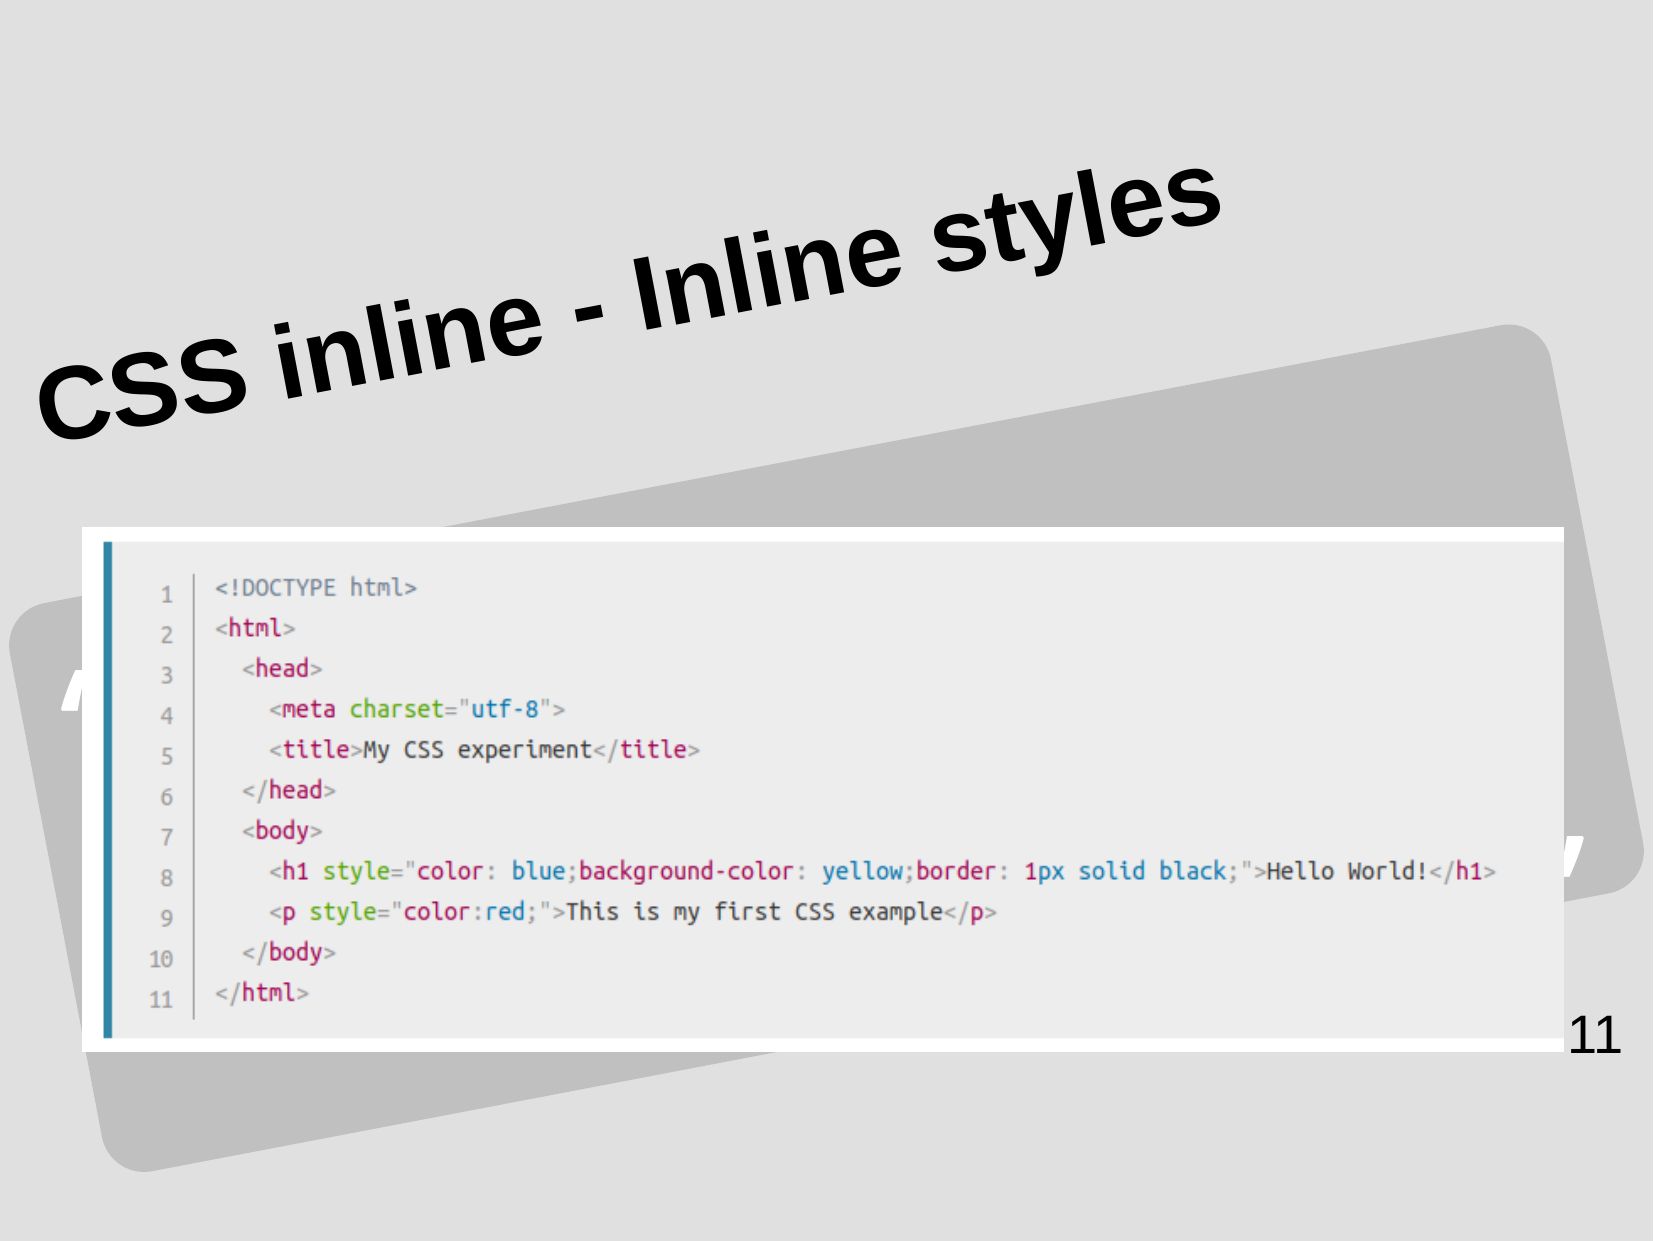

# CSS inline - Inline styles
11